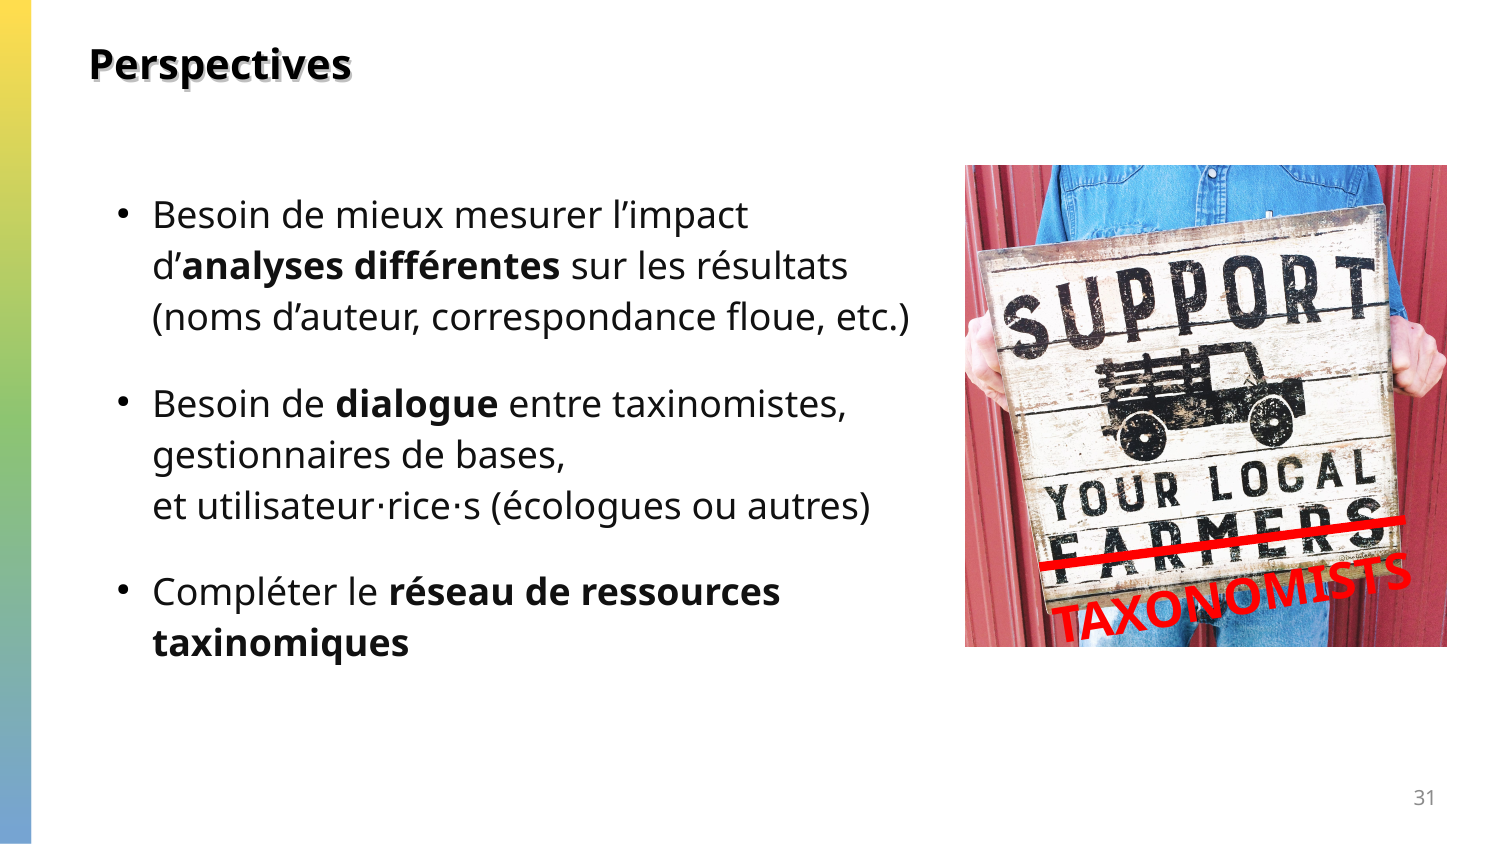

# Perspectives
Besoin de mieux mesurer l’impact d’analyses différentes sur les résultats
(noms d’auteur, correspondance floue, etc.)
Besoin de dialogue entre taxinomistes, gestionnaires de bases,
et utilisateur⋅rice⋅s (écologues ou autres)
Compléter le réseau de ressources taxinomiques
TAXONOMISTS